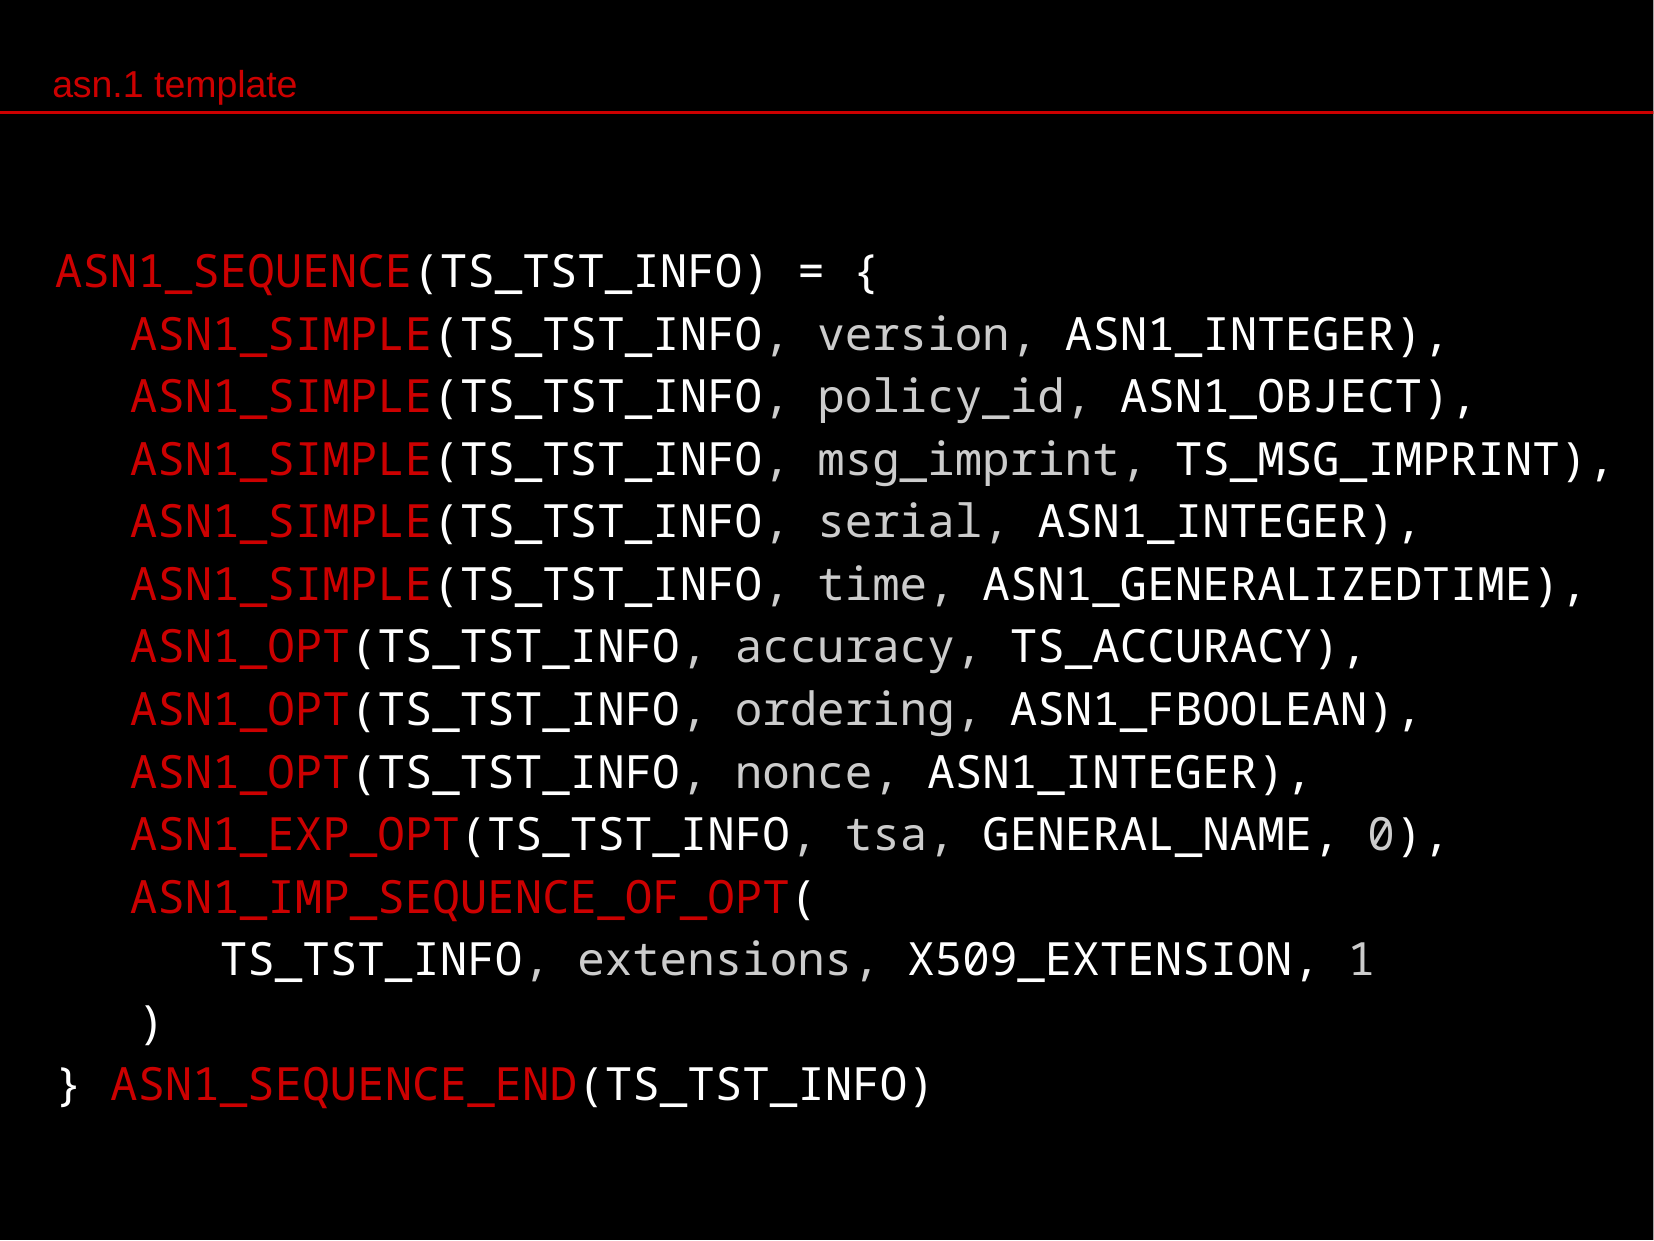

# ASN1_SEQUENCE(TS_TST_INFO) = {
	 ASN1_SIMPLE(TS_TST_INFO, version, ASN1_INTEGER),
	 ASN1_SIMPLE(TS_TST_INFO, policy_id, ASN1_OBJECT),
	 ASN1_SIMPLE(TS_TST_INFO, msg_imprint, TS_MSG_IMPRINT),
	 ASN1_SIMPLE(TS_TST_INFO, serial, ASN1_INTEGER),
	 ASN1_SIMPLE(TS_TST_INFO, time, ASN1_GENERALIZEDTIME),
	 ASN1_OPT(TS_TST_INFO, accuracy, TS_ACCURACY),
	 ASN1_OPT(TS_TST_INFO, ordering, ASN1_FBOOLEAN),
	 ASN1_OPT(TS_TST_INFO, nonce, ASN1_INTEGER),
	 ASN1_EXP_OPT(TS_TST_INFO, tsa, GENERAL_NAME, 0),
	 ASN1_IMP_SEQUENCE_OF_OPT(
 TS_TST_INFO, extensions, X509_EXTENSION, 1
 )
 } ASN1_SEQUENCE_END(TS_TST_INFO)
asn.1 template